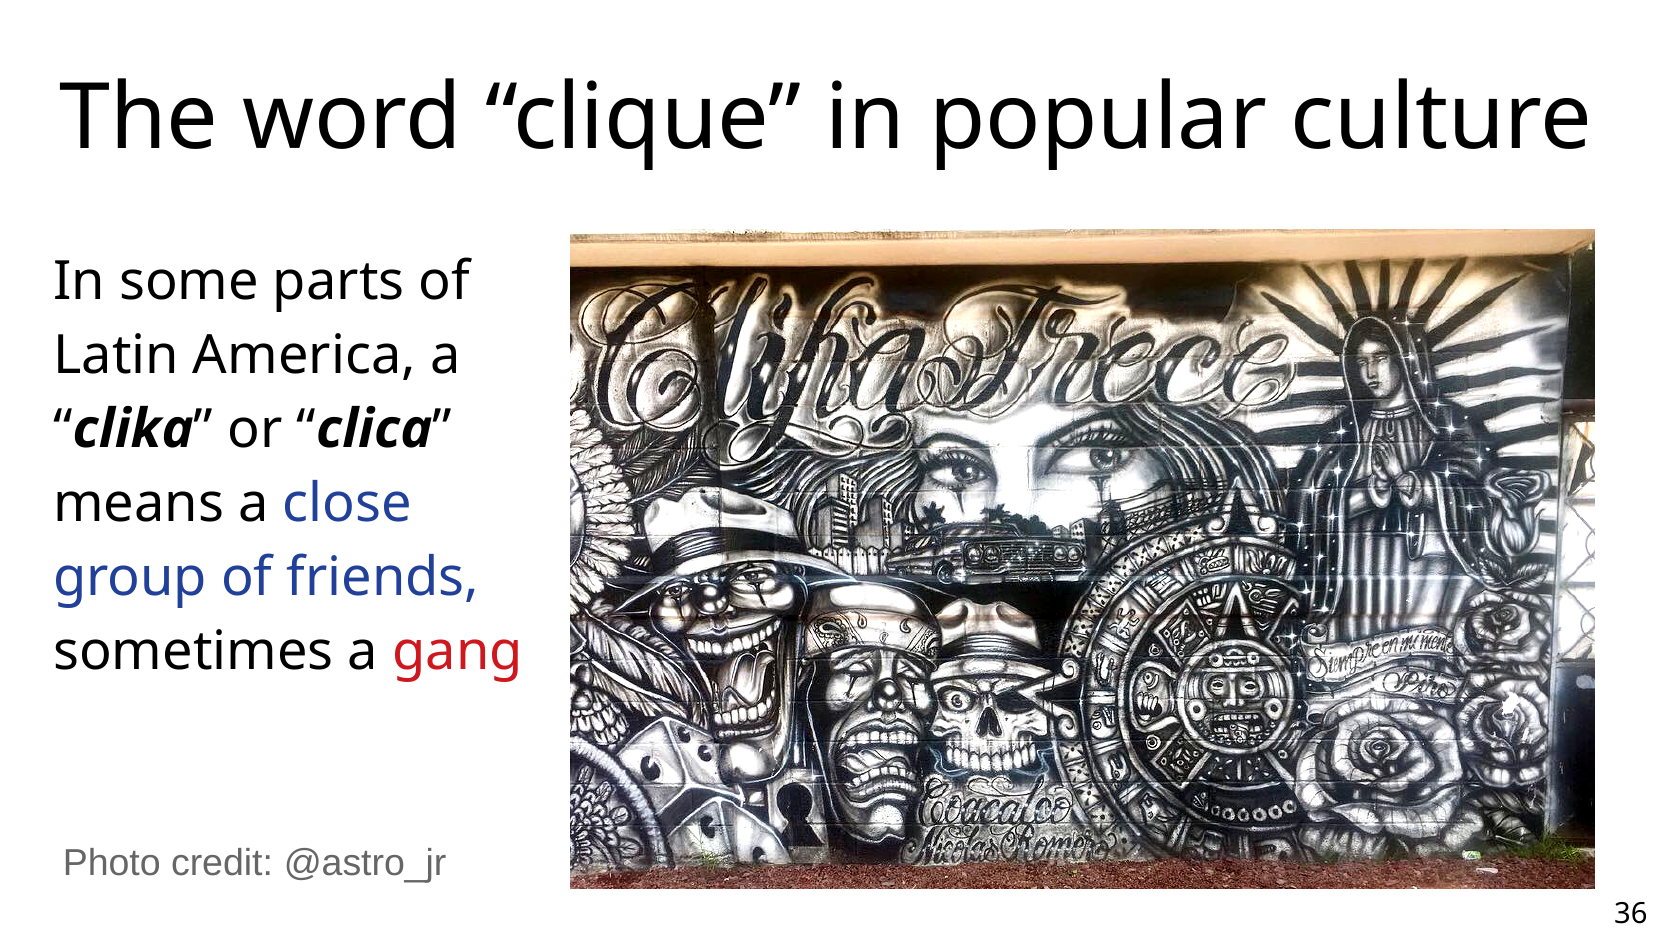

# The word “clique” in popular culture
In some parts of Latin America, a “clika” or “clica” means a close group of friends, sometimes a gang
Photo credit: @astro_jr
36